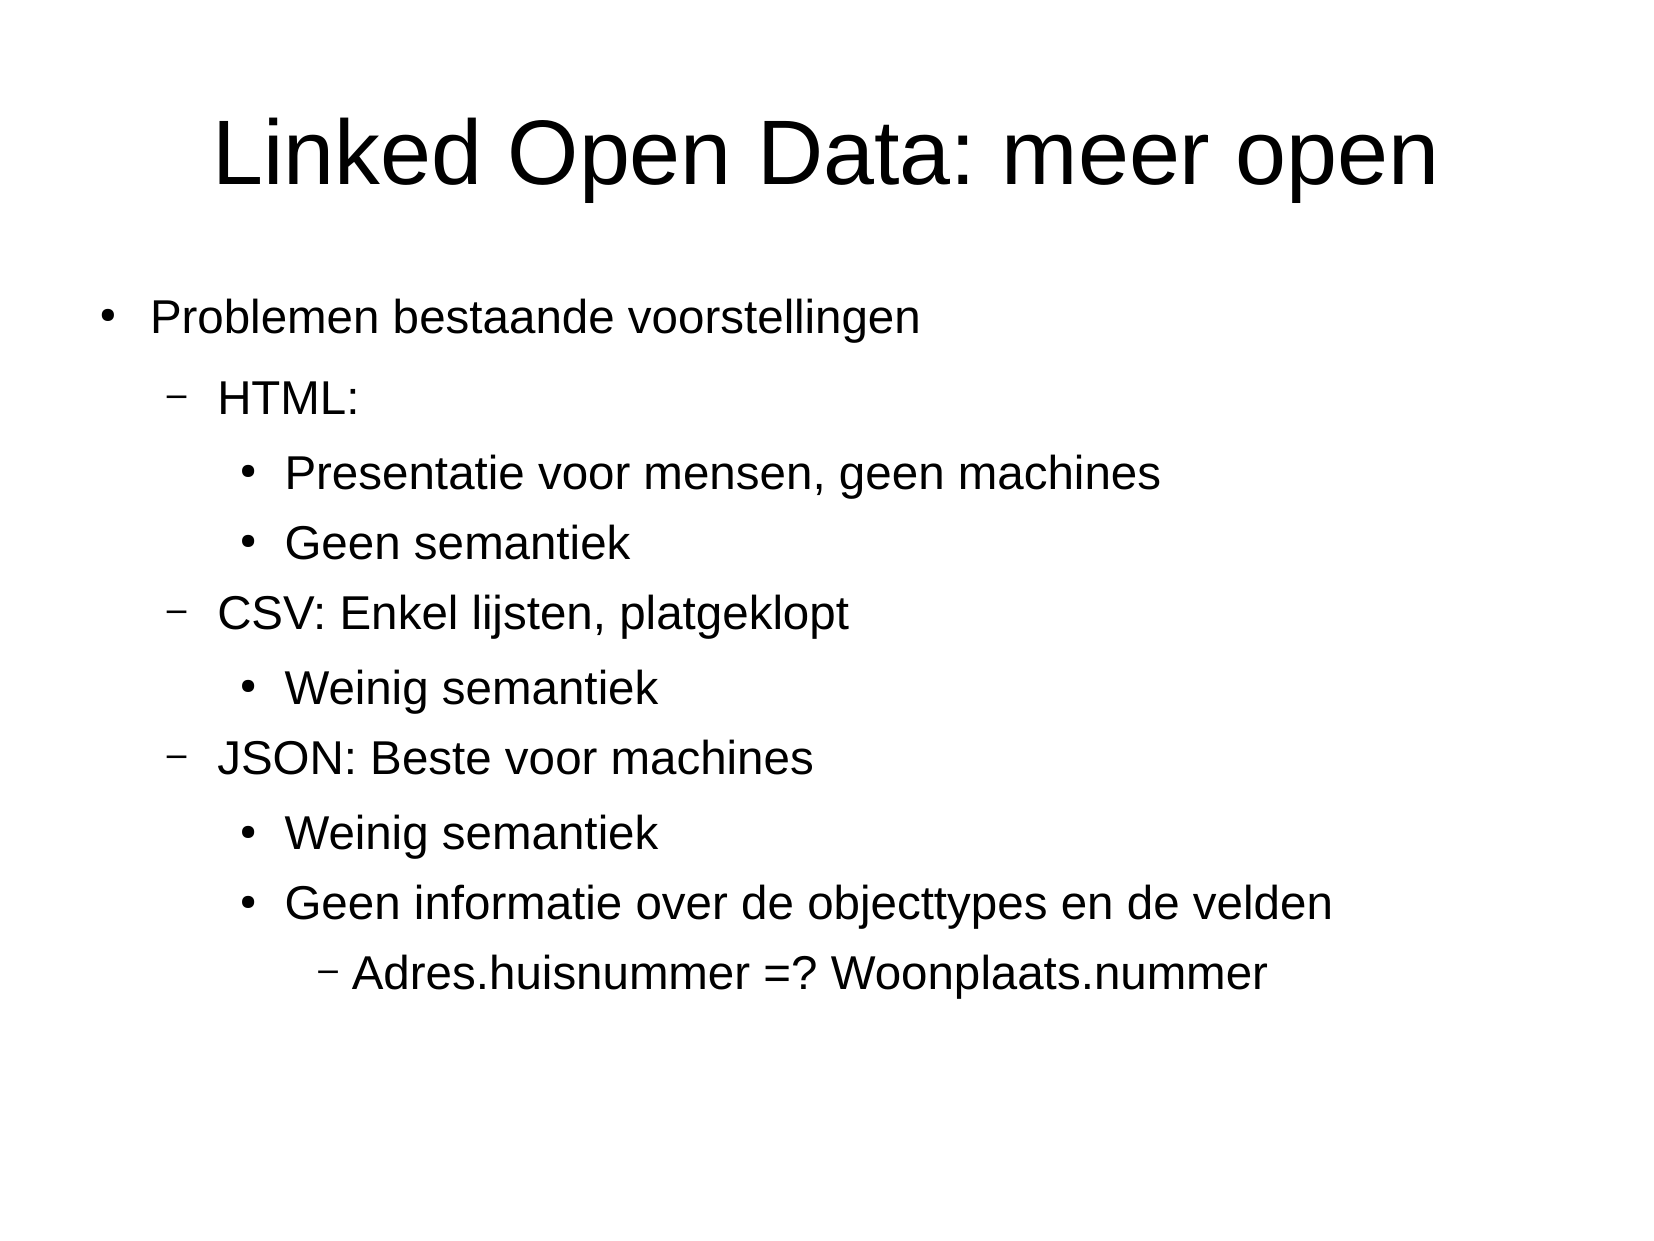

# Linked Open Data: meer open
Problemen bestaande voorstellingen
HTML:
Presentatie voor mensen, geen machines
Geen semantiek
CSV: Enkel lijsten, platgeklopt
Weinig semantiek
JSON: Beste voor machines
Weinig semantiek
Geen informatie over de objecttypes en de velden
Adres.huisnummer =? Woonplaats.nummer